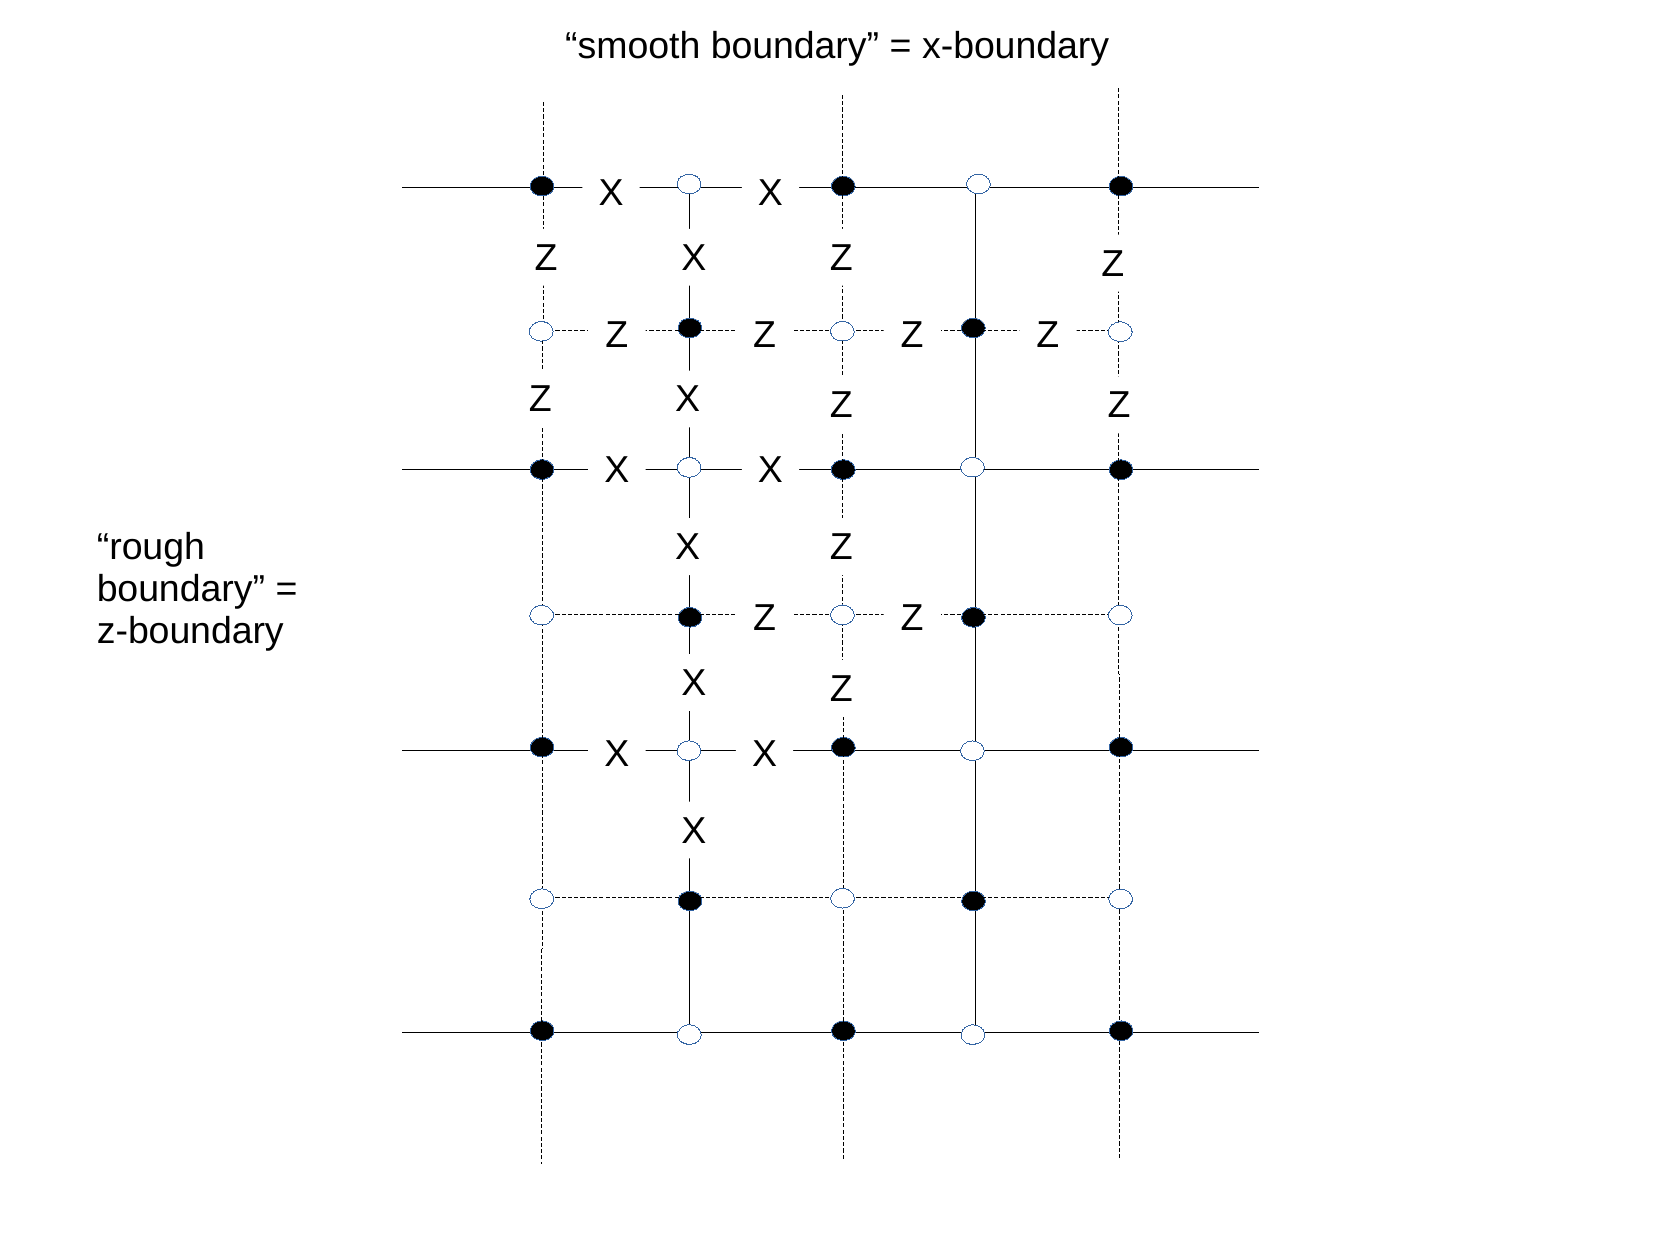

“smooth boundary” = x-boundary
X
X
Z
X
Z
Z
Z
Z
Z
Z
Z
X
Z
Z
X
X
X
Z
“rough
boundary” =
z-boundary
Z
Z
X
Z
X
X
X